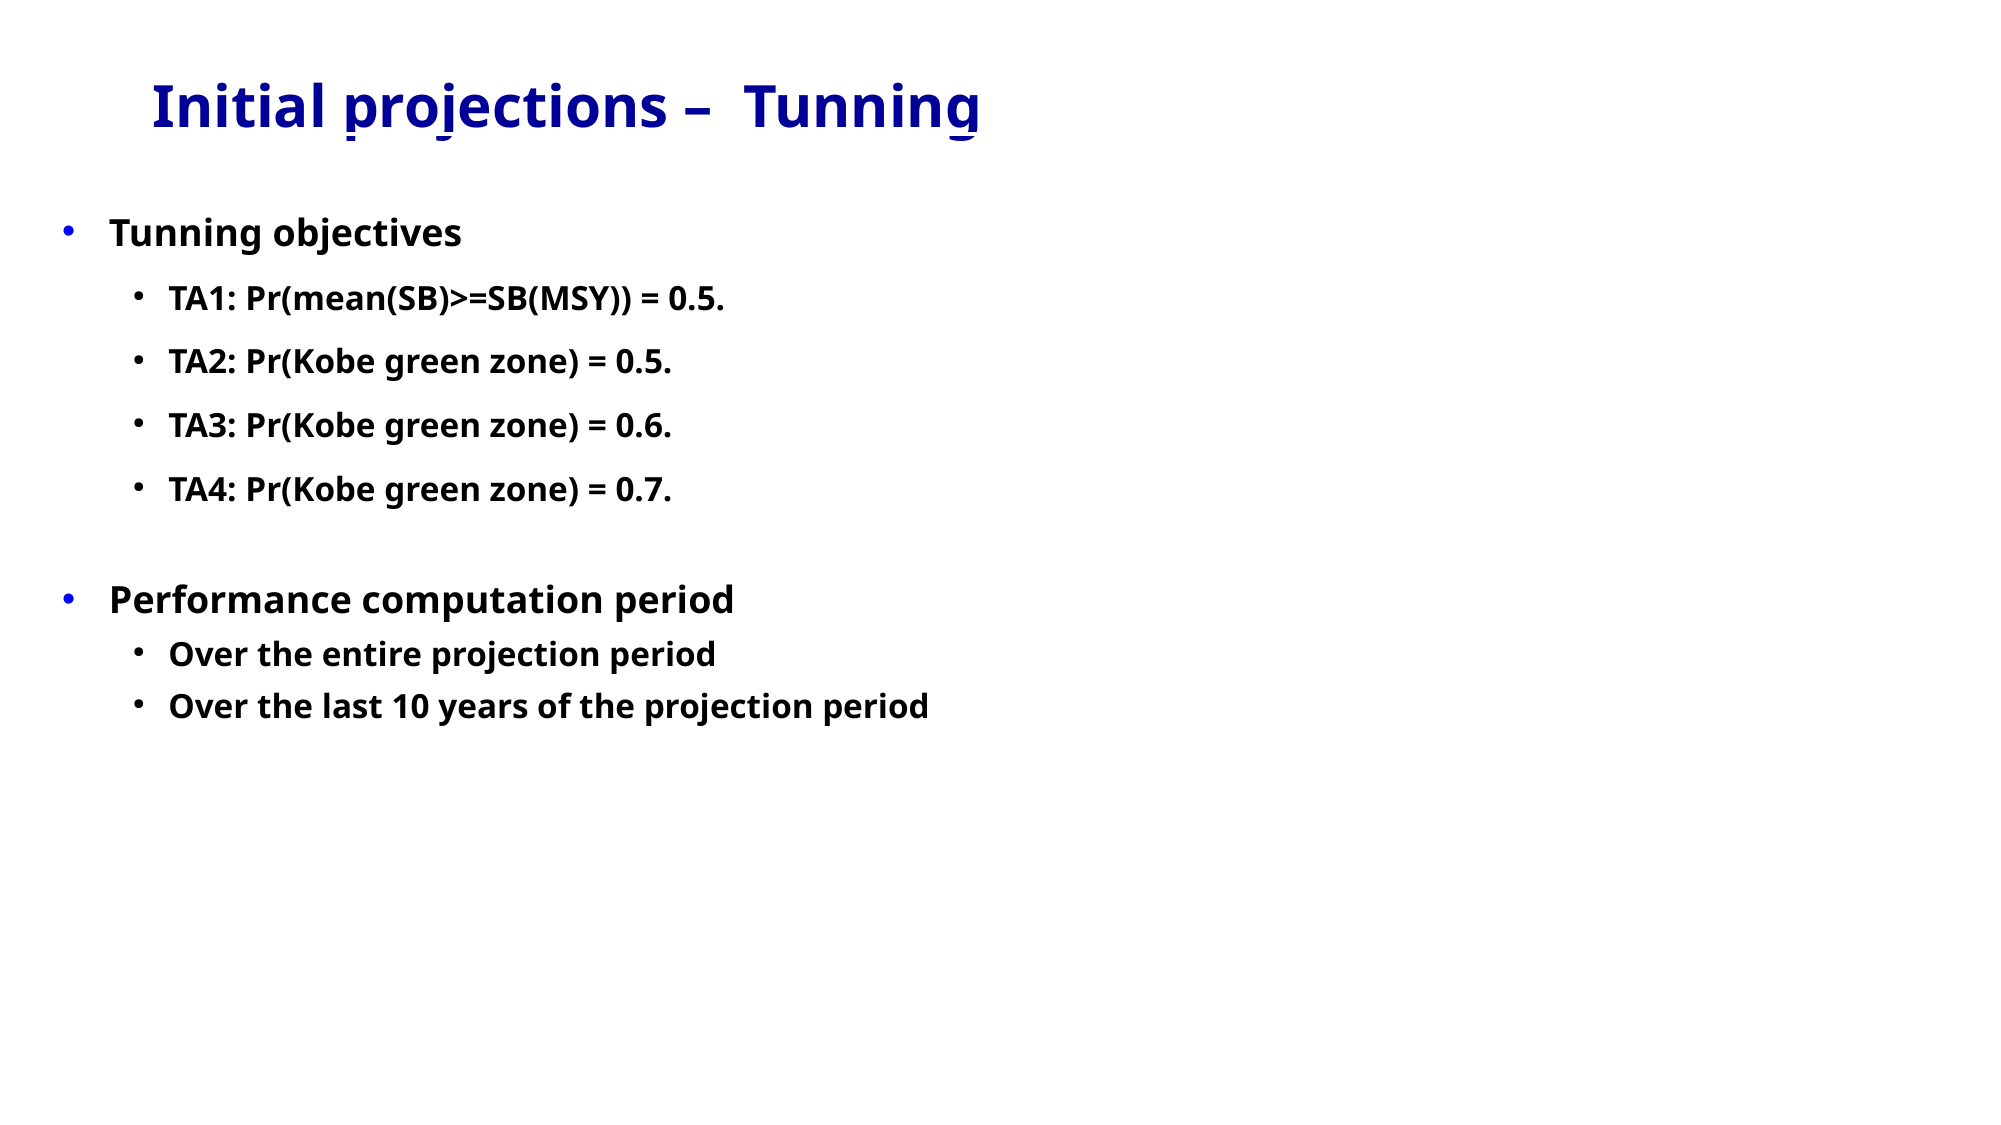

Initial projections – Tunning
Tunning objectives
TA1: Pr(mean(SB)>=SB(MSY)) = 0.5.
TA2: Pr(Kobe green zone) = 0.5.
TA3: Pr(Kobe green zone) = 0.6.
TA4: Pr(Kobe green zone) = 0.7.
Performance computation period
Over the entire projection period
Over the last 10 years of the projection period